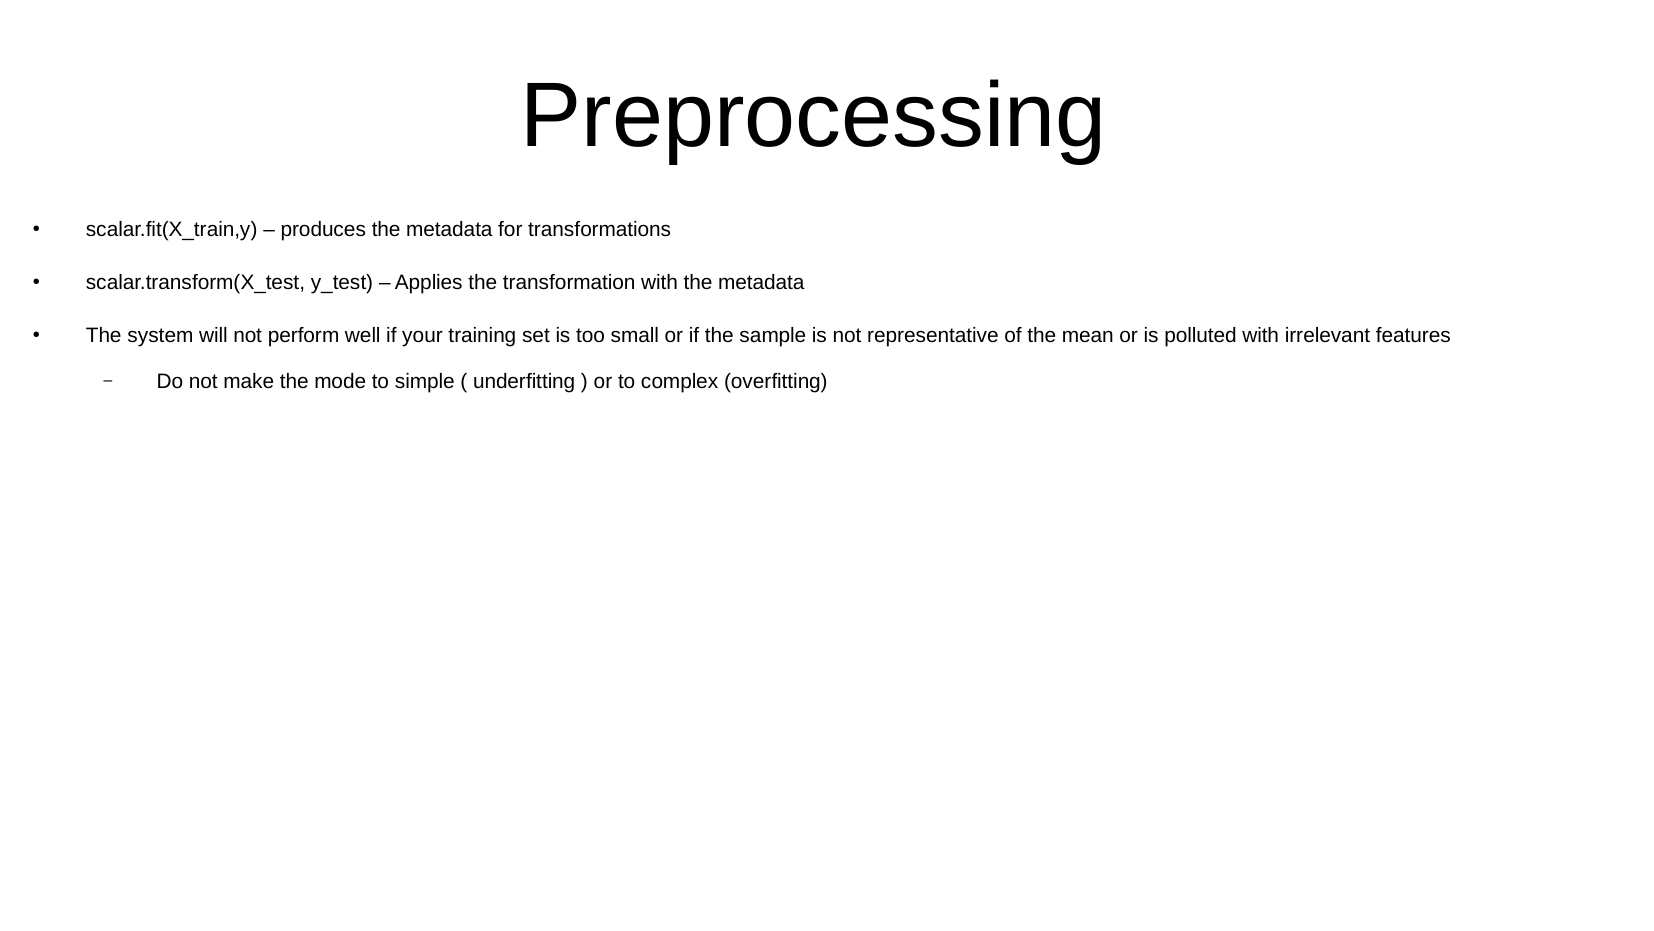

# Preprocessing
scalar.fit(X_train,y) – produces the metadata for transformations
scalar.transform(X_test, y_test) – Applies the transformation with the metadata
The system will not perform well if your training set is too small or if the sample is not representative of the mean or is polluted with irrelevant features
Do not make the mode to simple ( underfitting ) or to complex (overfitting)